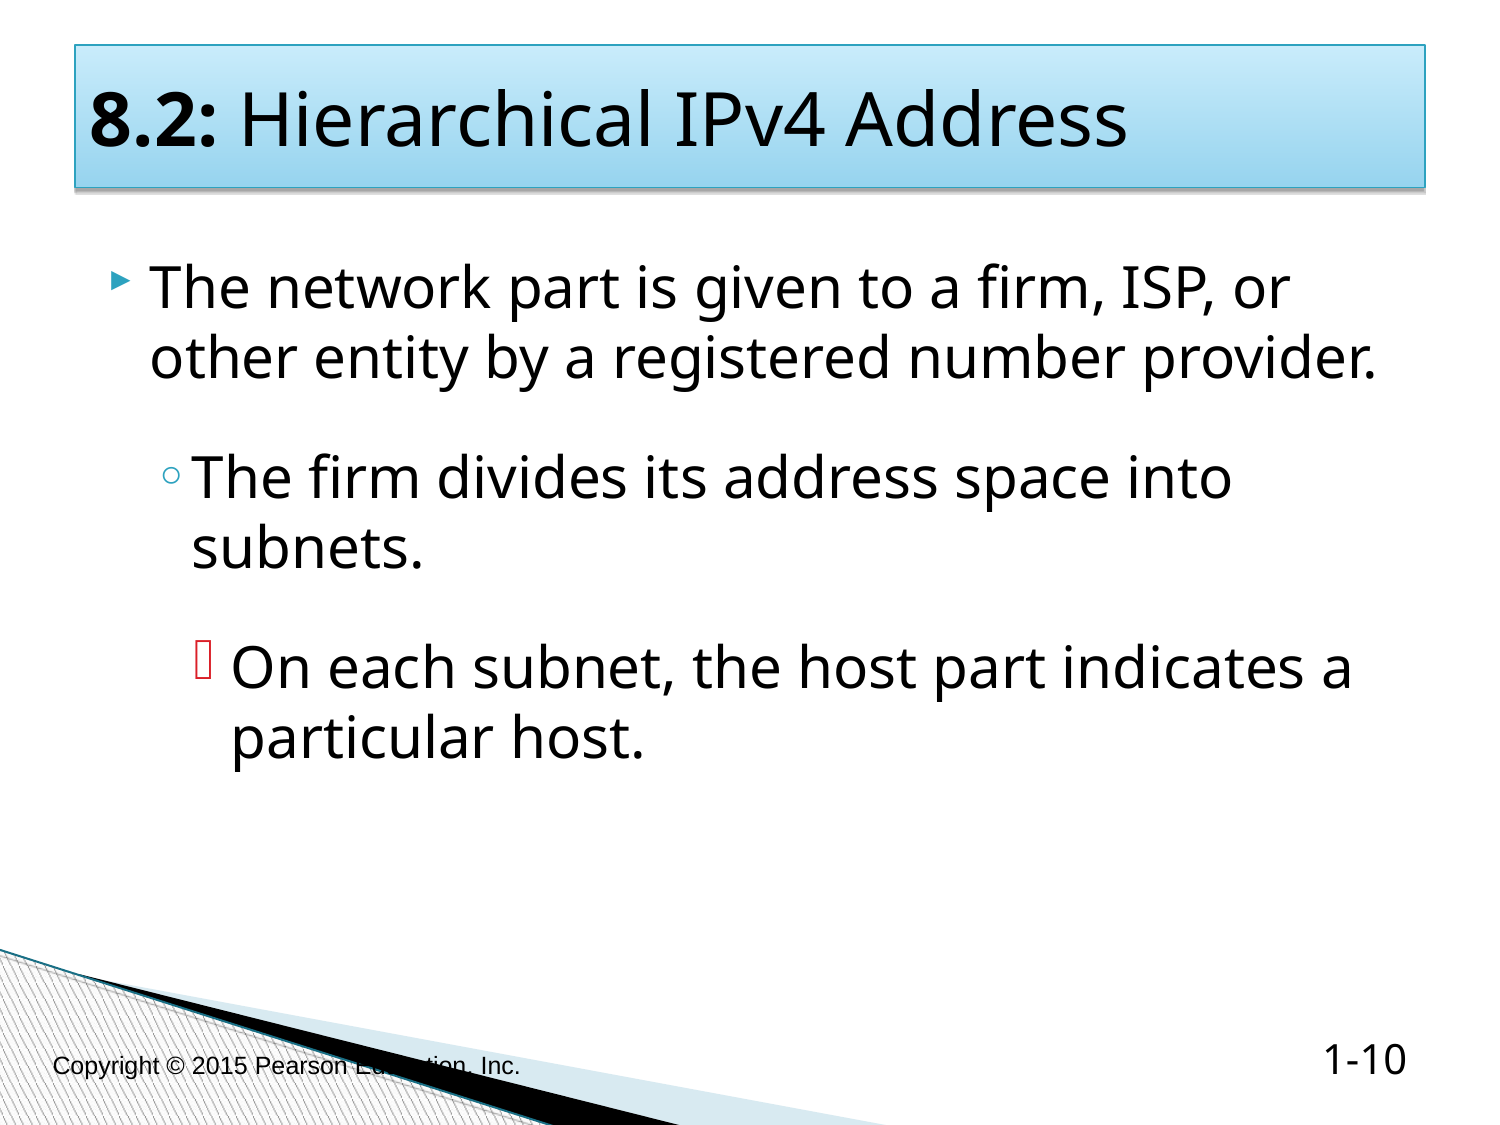

8.2: Hierarchical IPv4 Address
# The network part is given to a firm, ISP, or other entity by a registered number provider.
The firm divides its address space into subnets.
On each subnet, the host part indicates a particular host.
Copyright © 2015 Pearson Education, Inc.